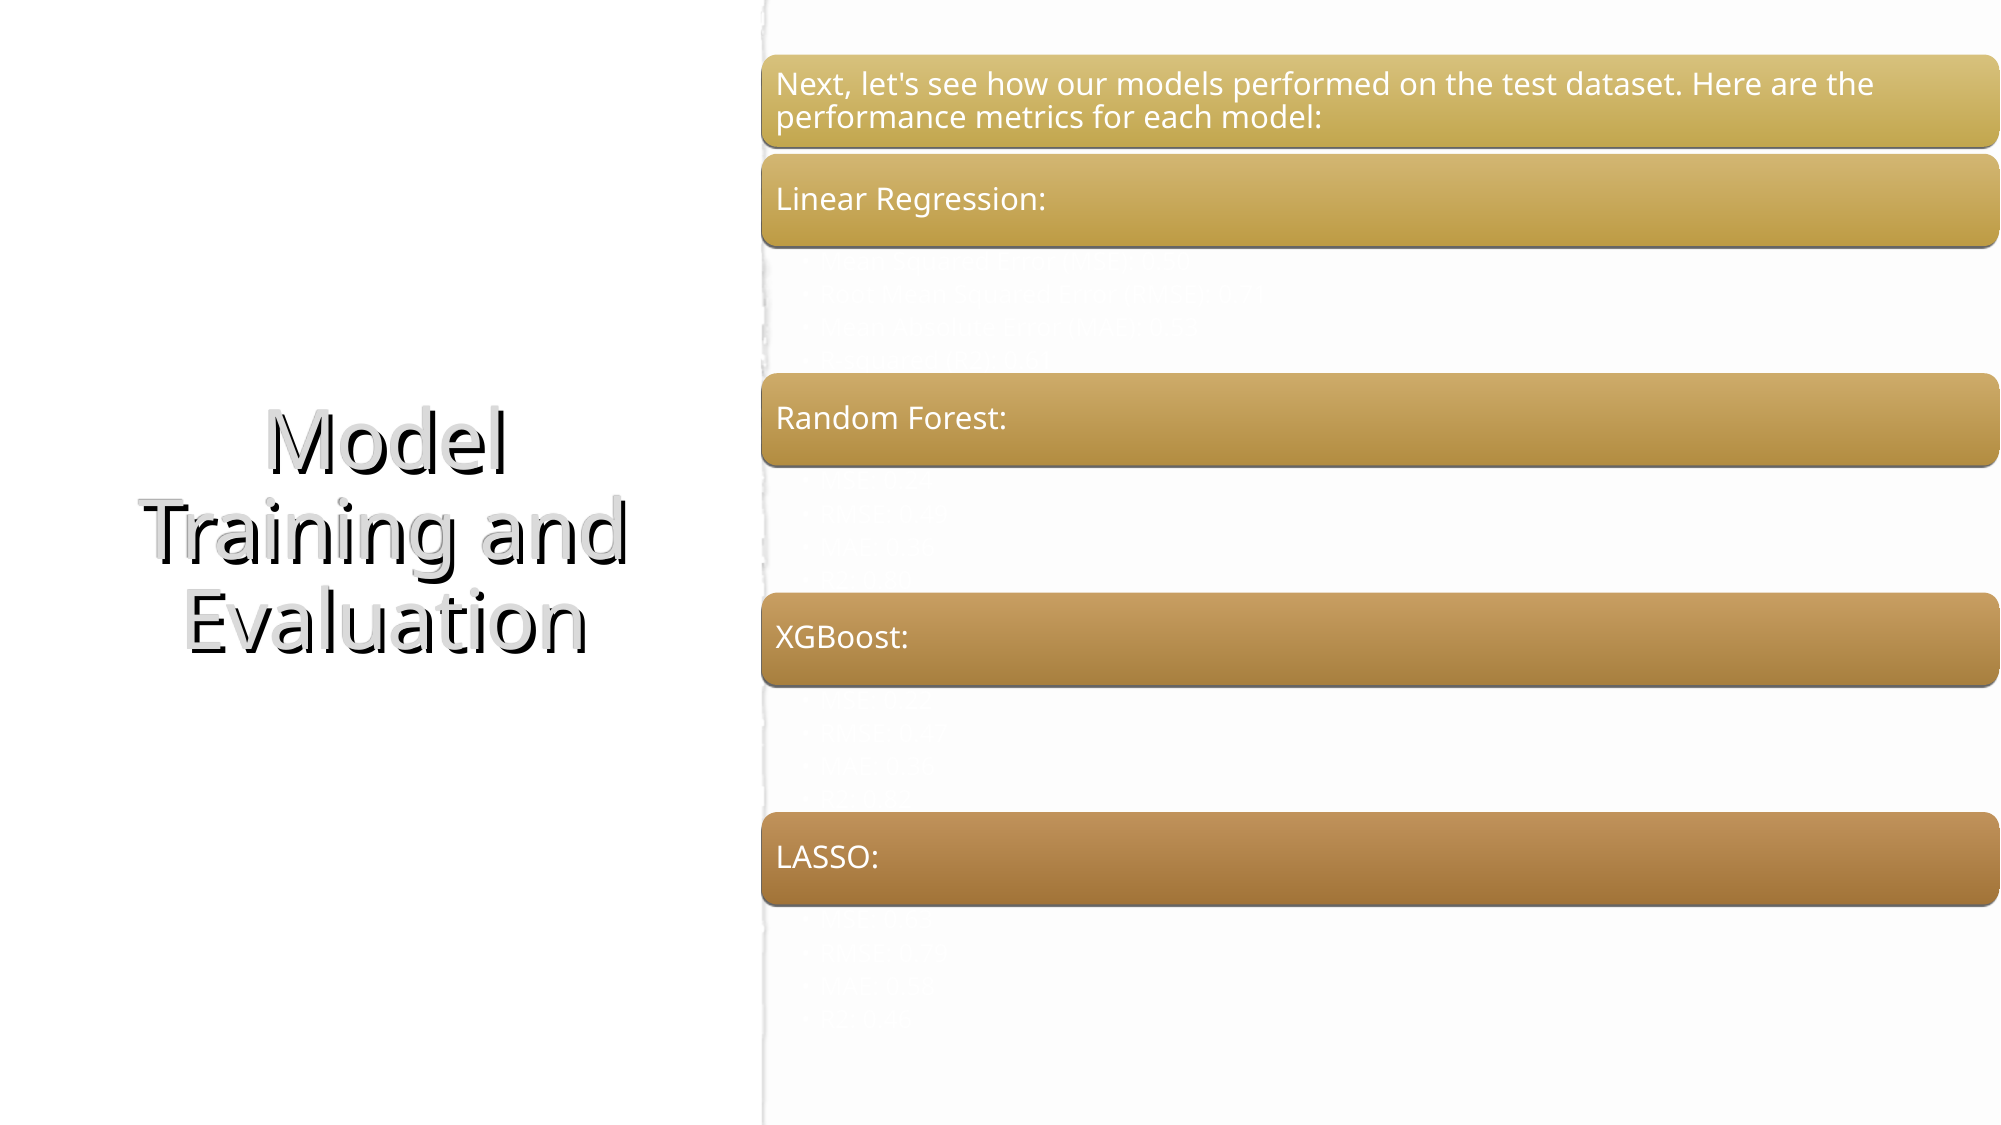

Next, let's see how our models performed on the test dataset. Here are the performance metrics for each model:
Linear Regression:
Mean Squared Error (MSE): 0.50
Root Mean Squared Error (RMSE): 0.71
Mean Absolute Error (MAE): 0.53
R-squared (R2): 0.61
Random Forest:
MSE: 0.24
RMSE: 0.49
MAE: 0.36
R2: 0.80
XGBoost:
MSE: 0.22
RMSE: 0.47
MAE: 0.36
R2: 0.82
LASSO:
MSE: 0.63
RMSE: 0.79
MAE: 0.58
R2: 0.46
# Model Training and Evaluation